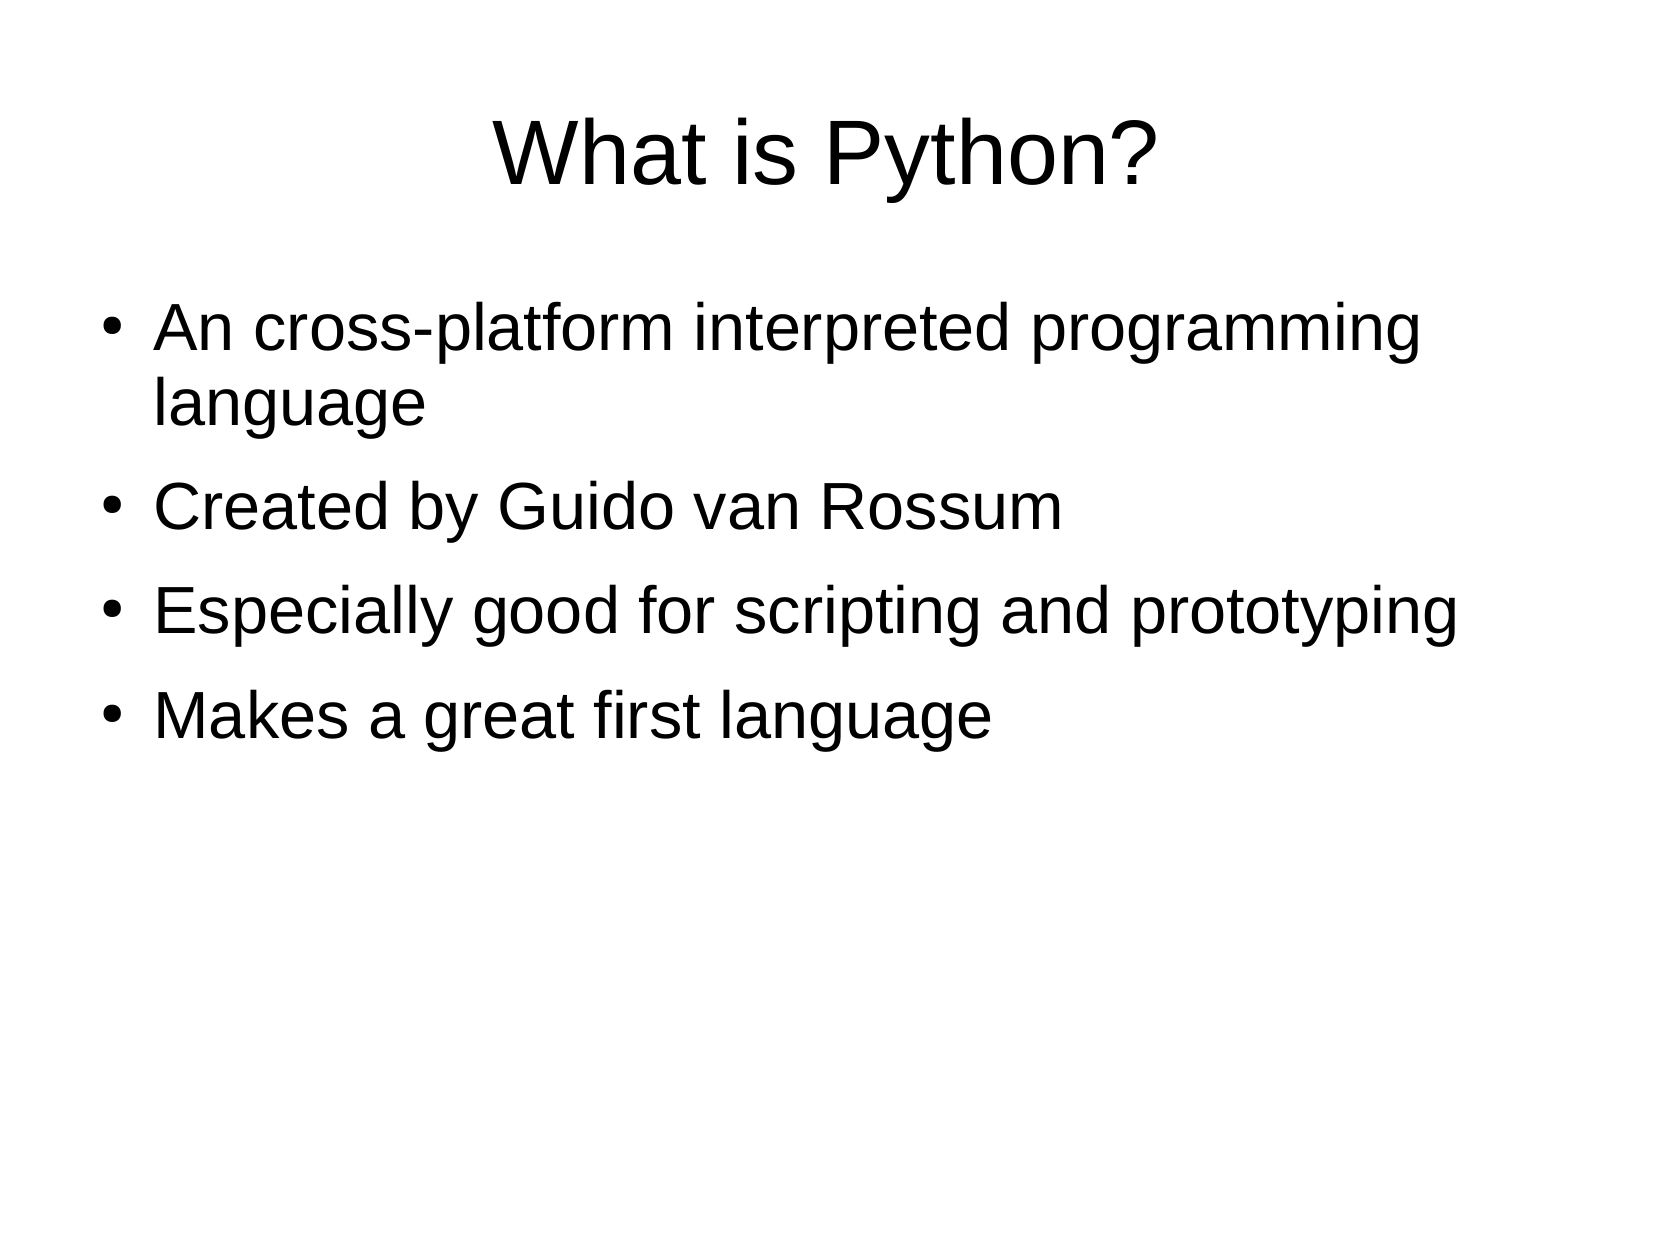

# What is Python?
An cross-platform interpreted programming language
Created by Guido van Rossum
Especially good for scripting and prototyping
Makes a great first language